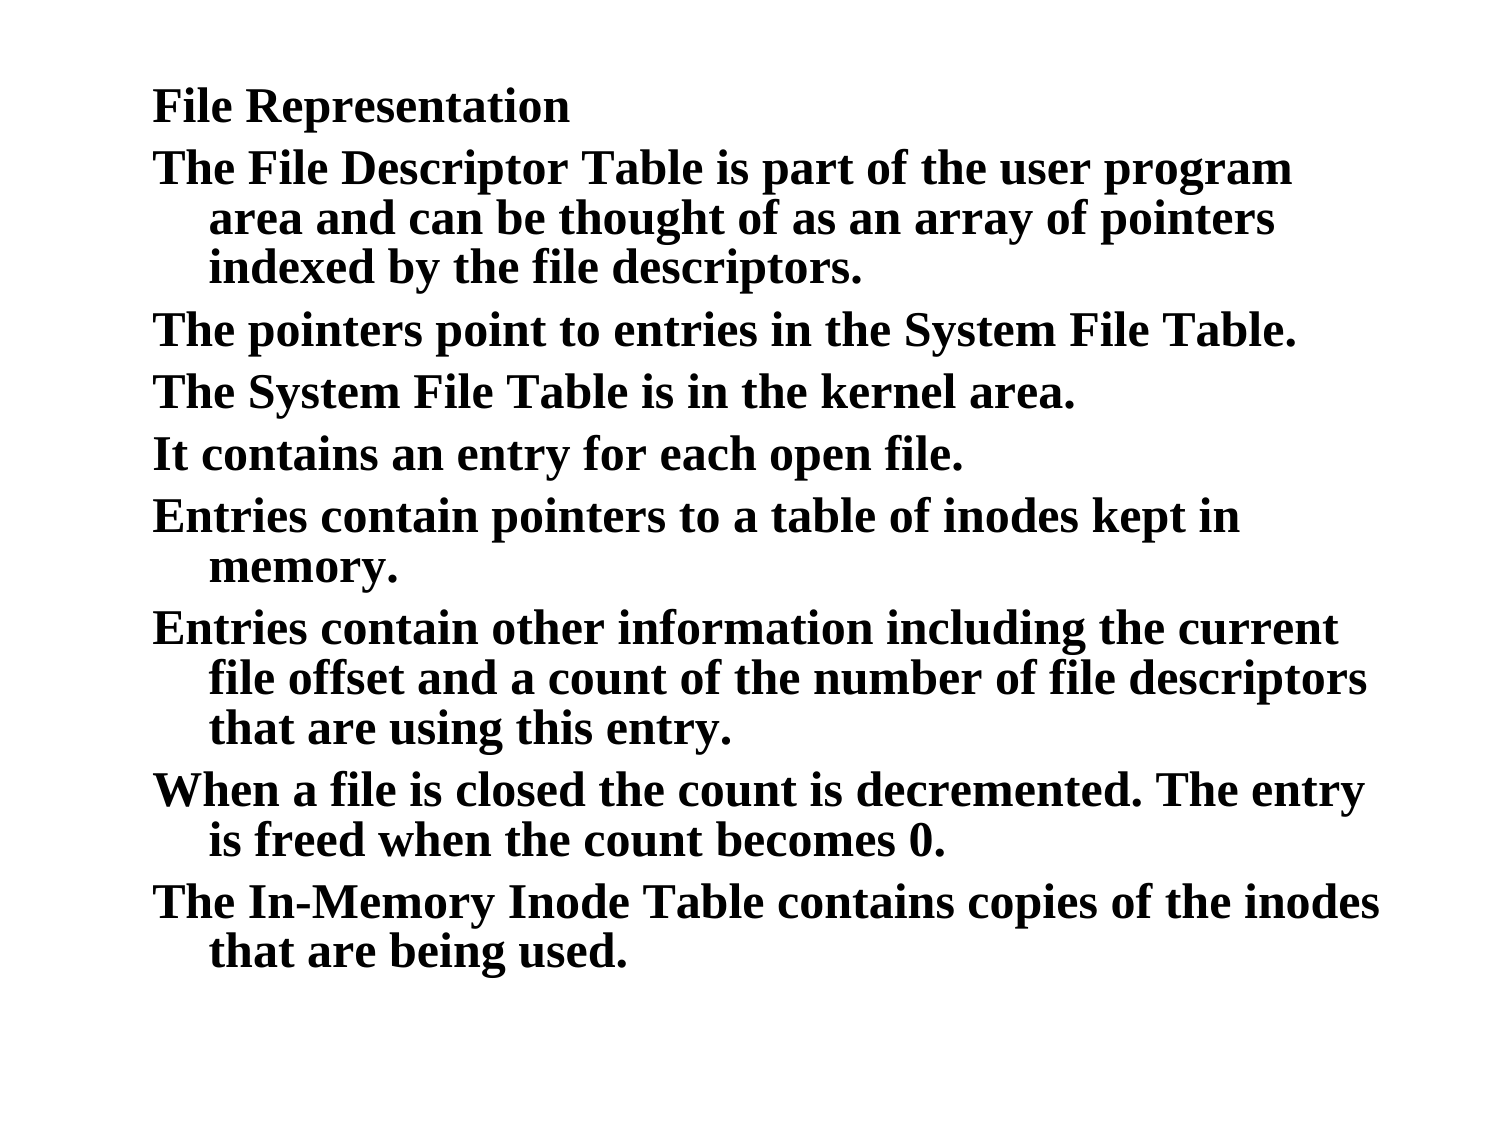

# File Representation
The File Descriptor Table is part of the user program area and can be thought of as an array of pointers indexed by the file descriptors.
The pointers point to entries in the System File Table.
The System File Table is in the kernel area.
It contains an entry for each open file.
Entries contain pointers to a table of inodes kept in memory.
Entries contain other information including the current file offset and a count of the number of file descriptors that are using this entry.
When a file is closed the count is decremented. The entry is freed when the count becomes 0.
The In-Memory Inode Table contains copies of the inodes that are being used.